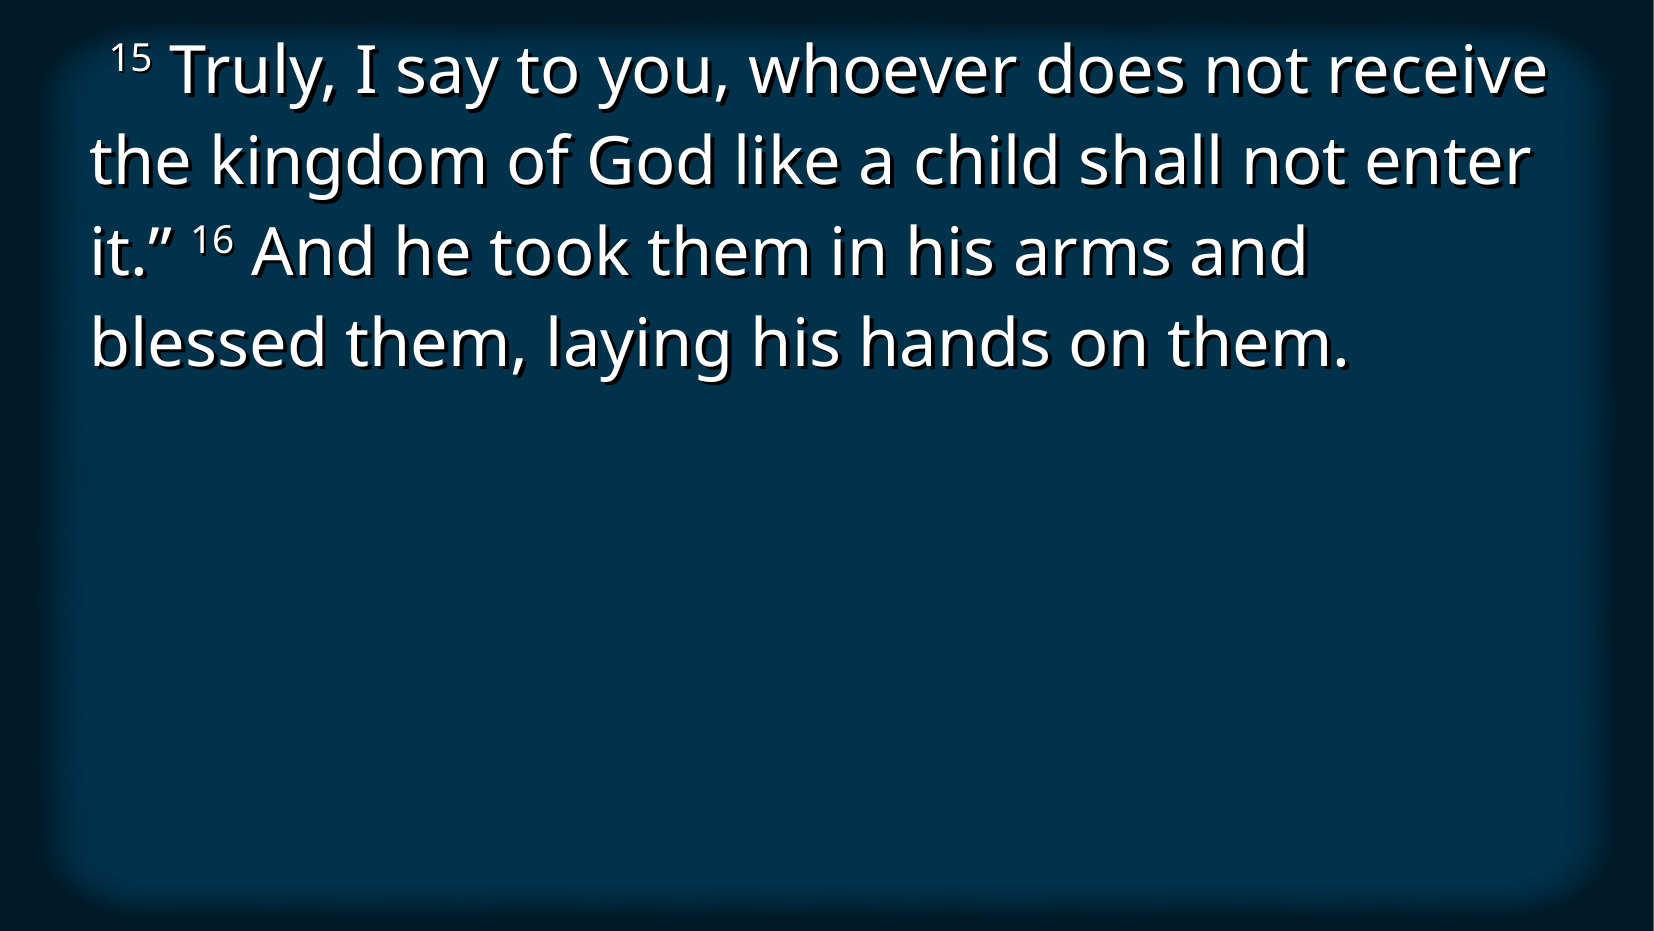

15 Truly, I say to you, whoever does not receive the kingdom of God like a child shall not enter it.” 16 And he took them in his arms and blessed them, laying his hands on them.